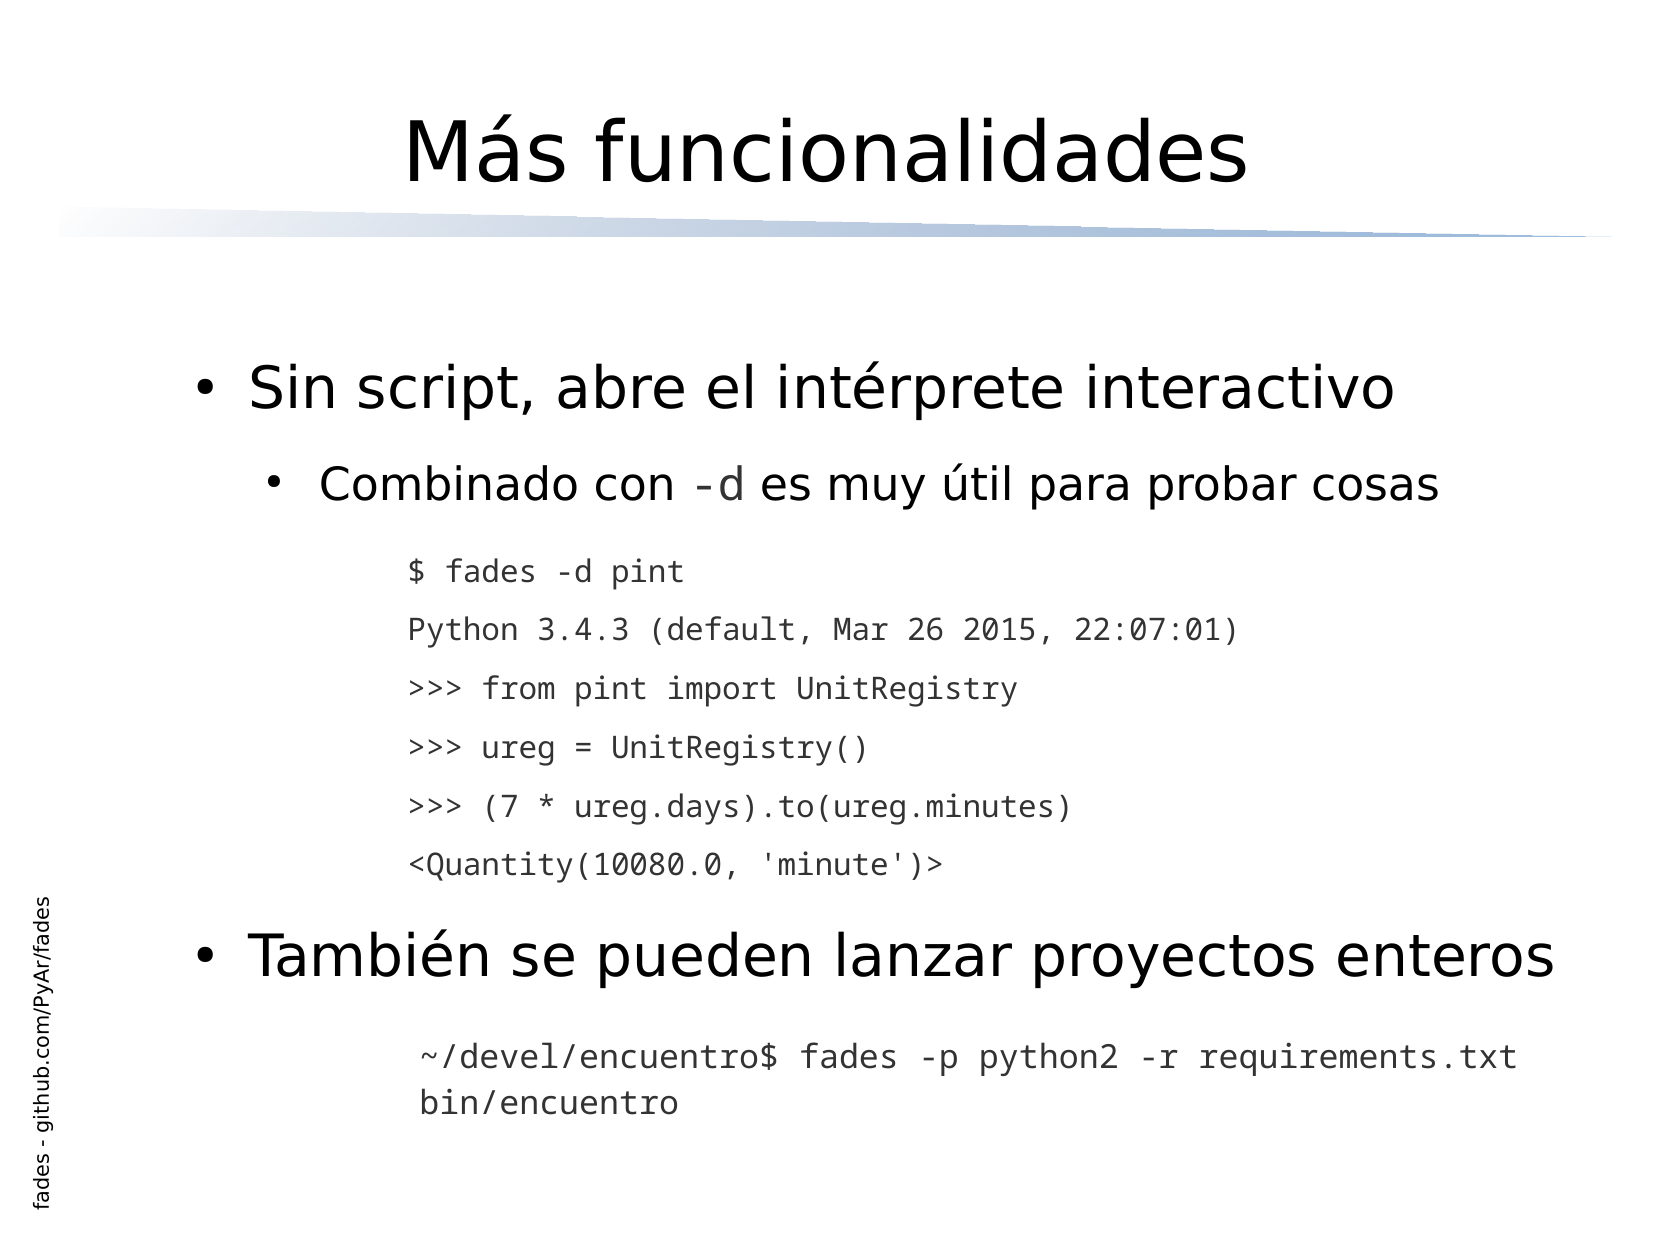

# Más funcionalidades
Sin script, abre el intérprete interactivo
Combinado con -d es muy útil para probar cosas
También se pueden lanzar proyectos enteros
$ fades -d pint
Python 3.4.3 (default, Mar 26 2015, 22:07:01)
>>> from pint import UnitRegistry
>>> ureg = UnitRegistry()
>>> (7 * ureg.days).to(ureg.minutes)
<Quantity(10080.0, 'minute')>
~/devel/encuentro$ fades -p python2 -r requirements.txt bin/encuentro